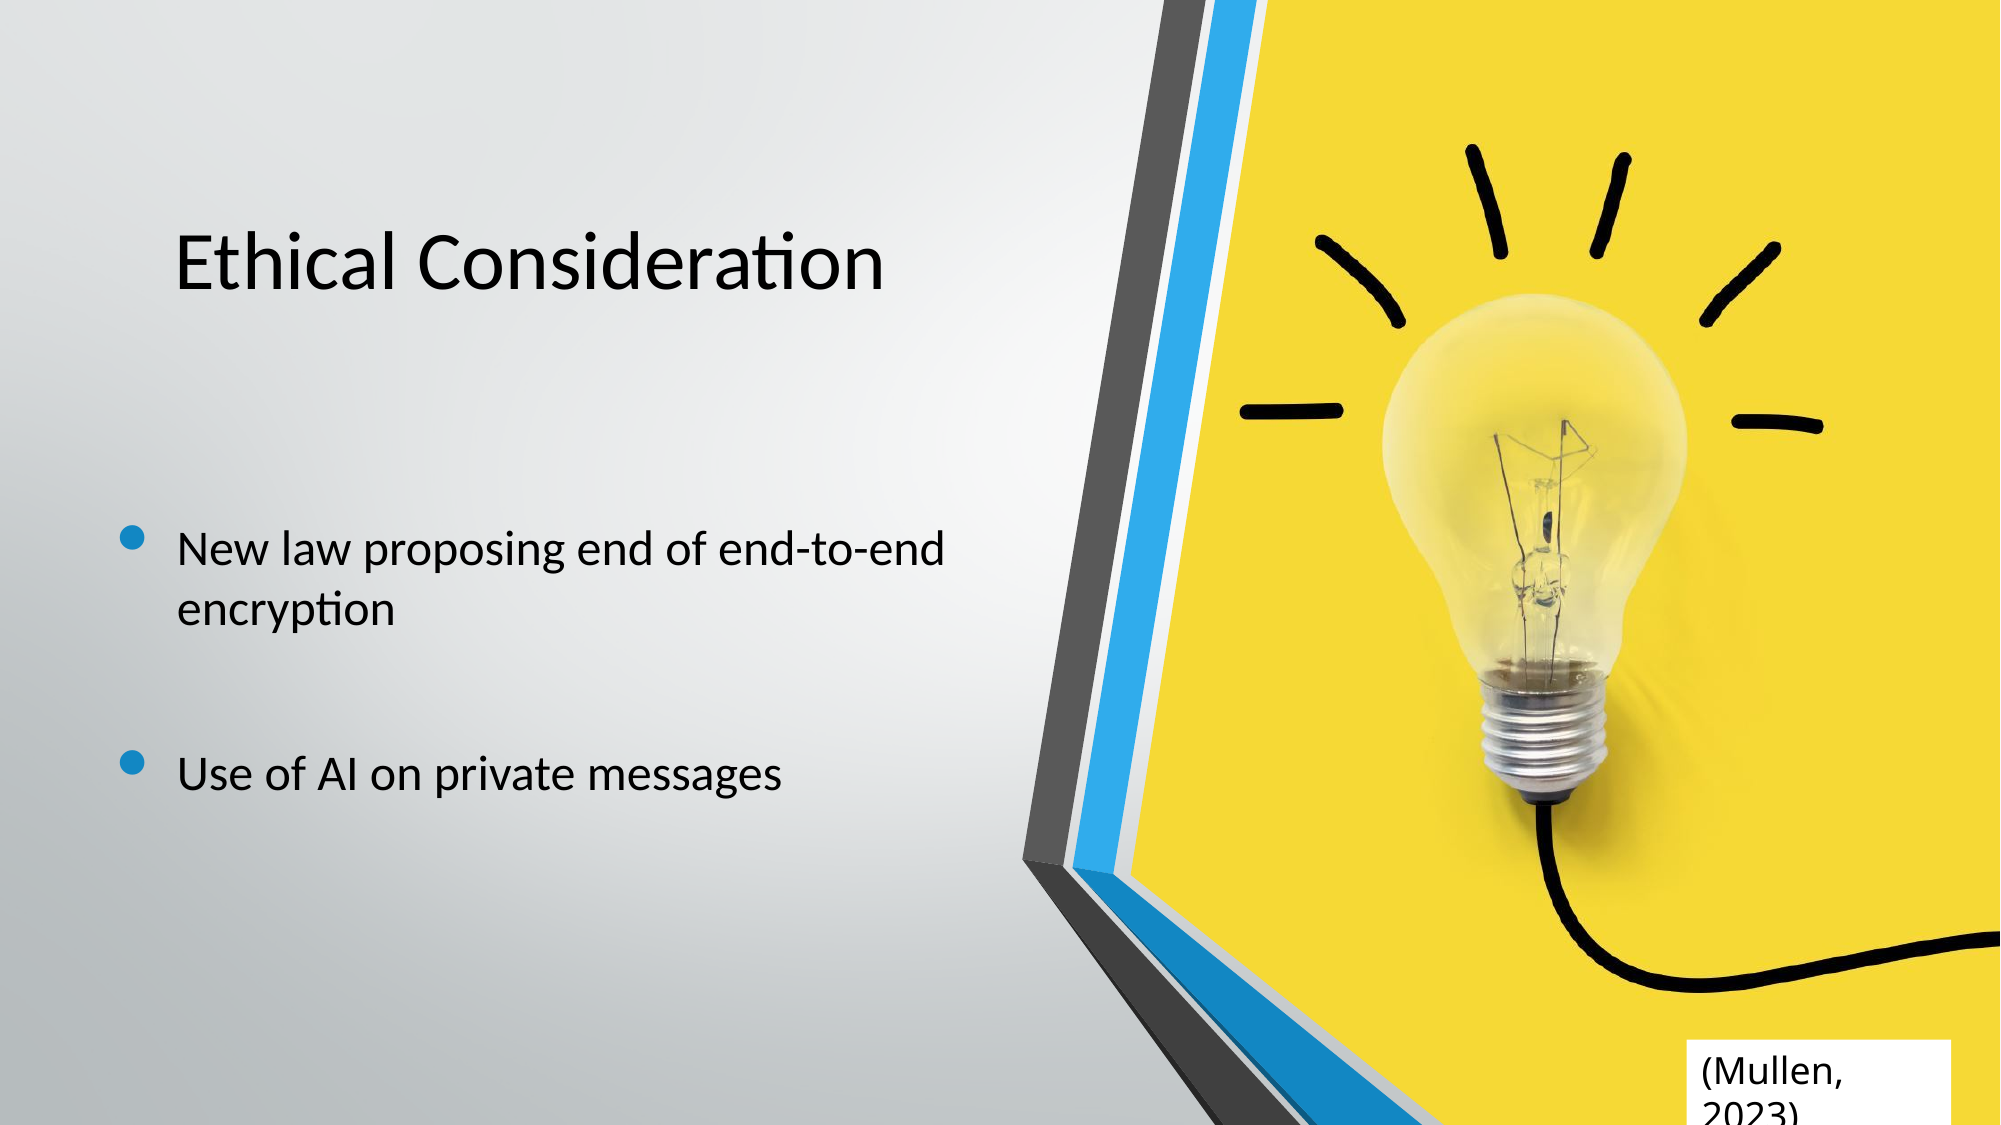

# Ethical Consideration
New law proposing end of end-to-end encryption
Use of AI on private messages
(Mullen, 2023)